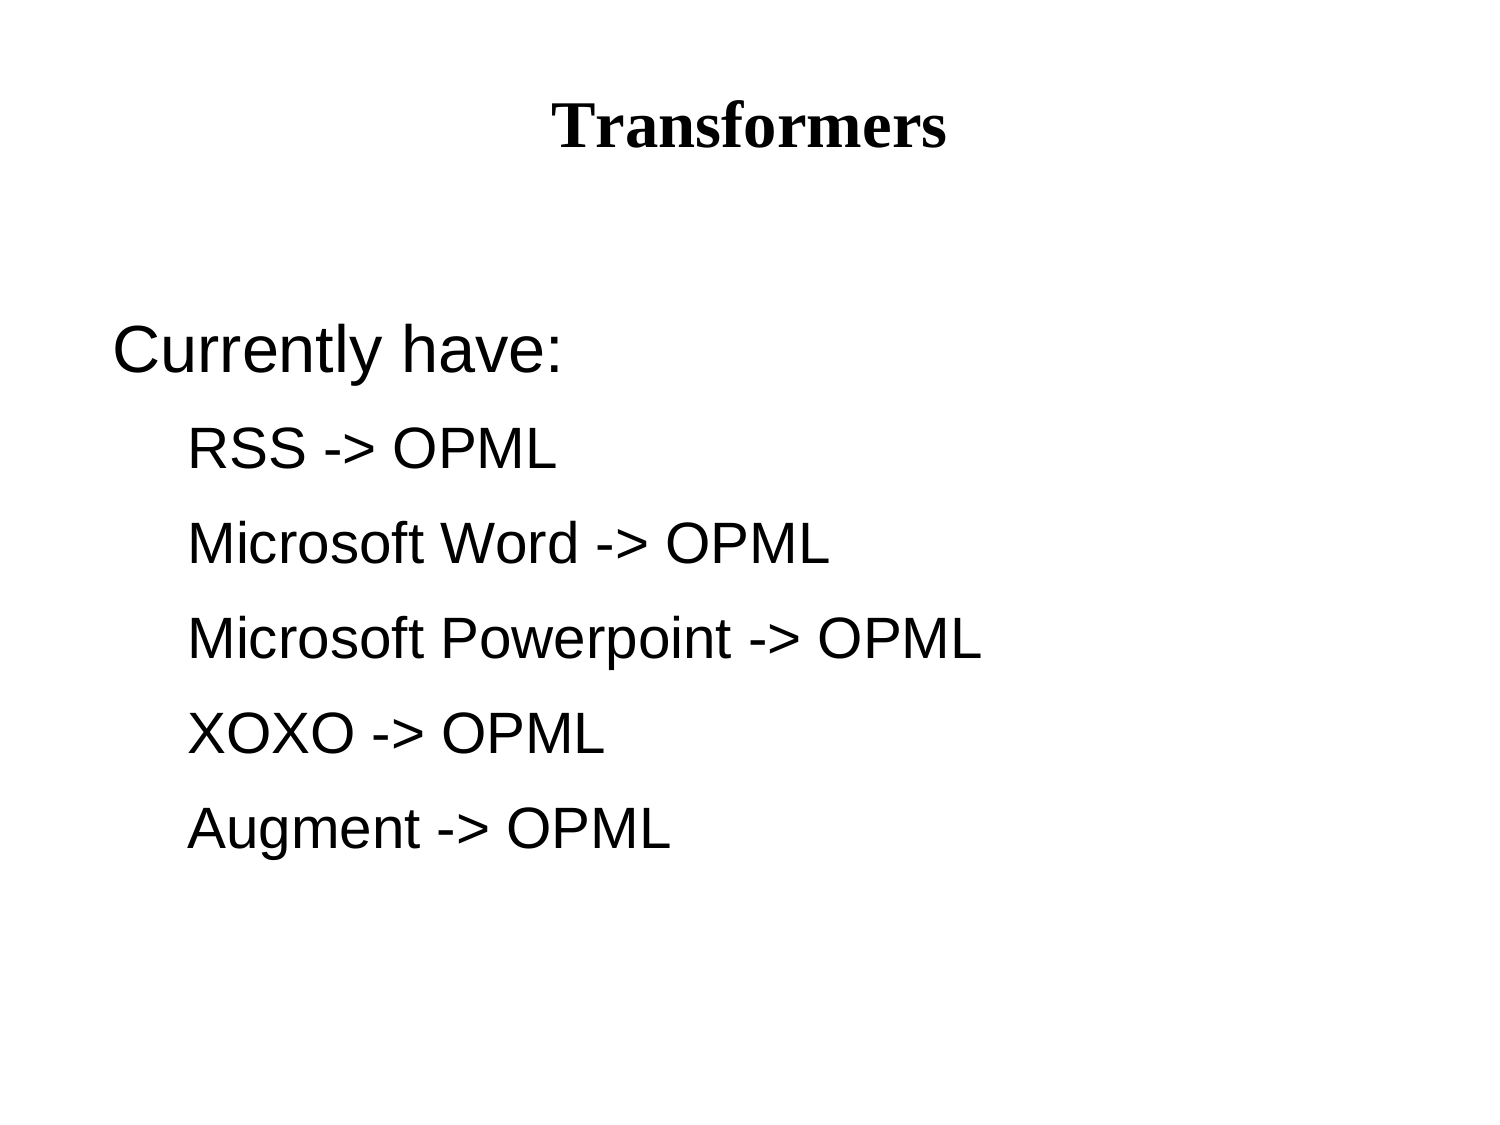

# Transformers
Currently have:
RSS -> OPML
Microsoft Word -> OPML
Microsoft Powerpoint -> OPML
XOXO -> OPML
Augment -> OPML